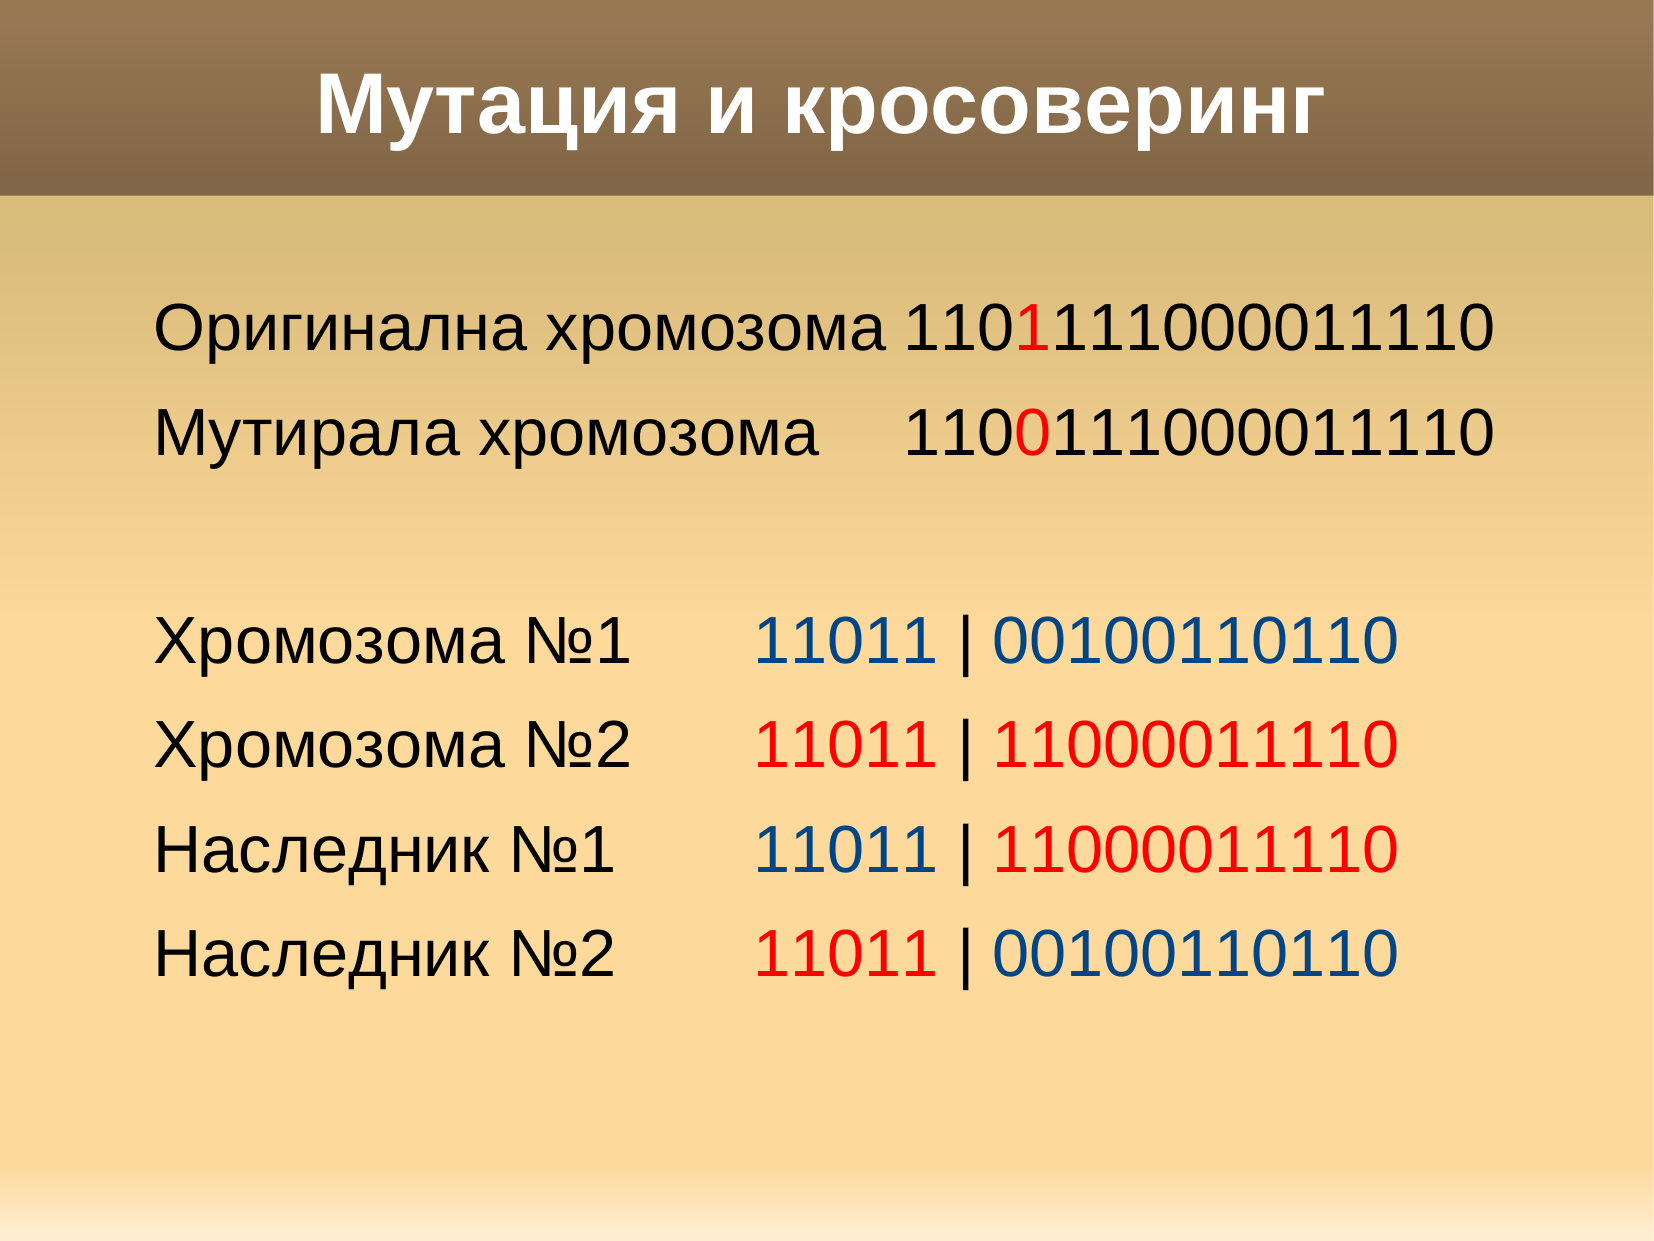

# Мутация и кросоверинг
Оригинална хромозома	1101111000011110
Мутирала хромозома		1100111000011110
Хромозома №1		11011 | 00100110110
Хромозома №2		11011 | 11000011110
Наследник №1		11011 | 11000011110
Наследник №2		11011 | 00100110110